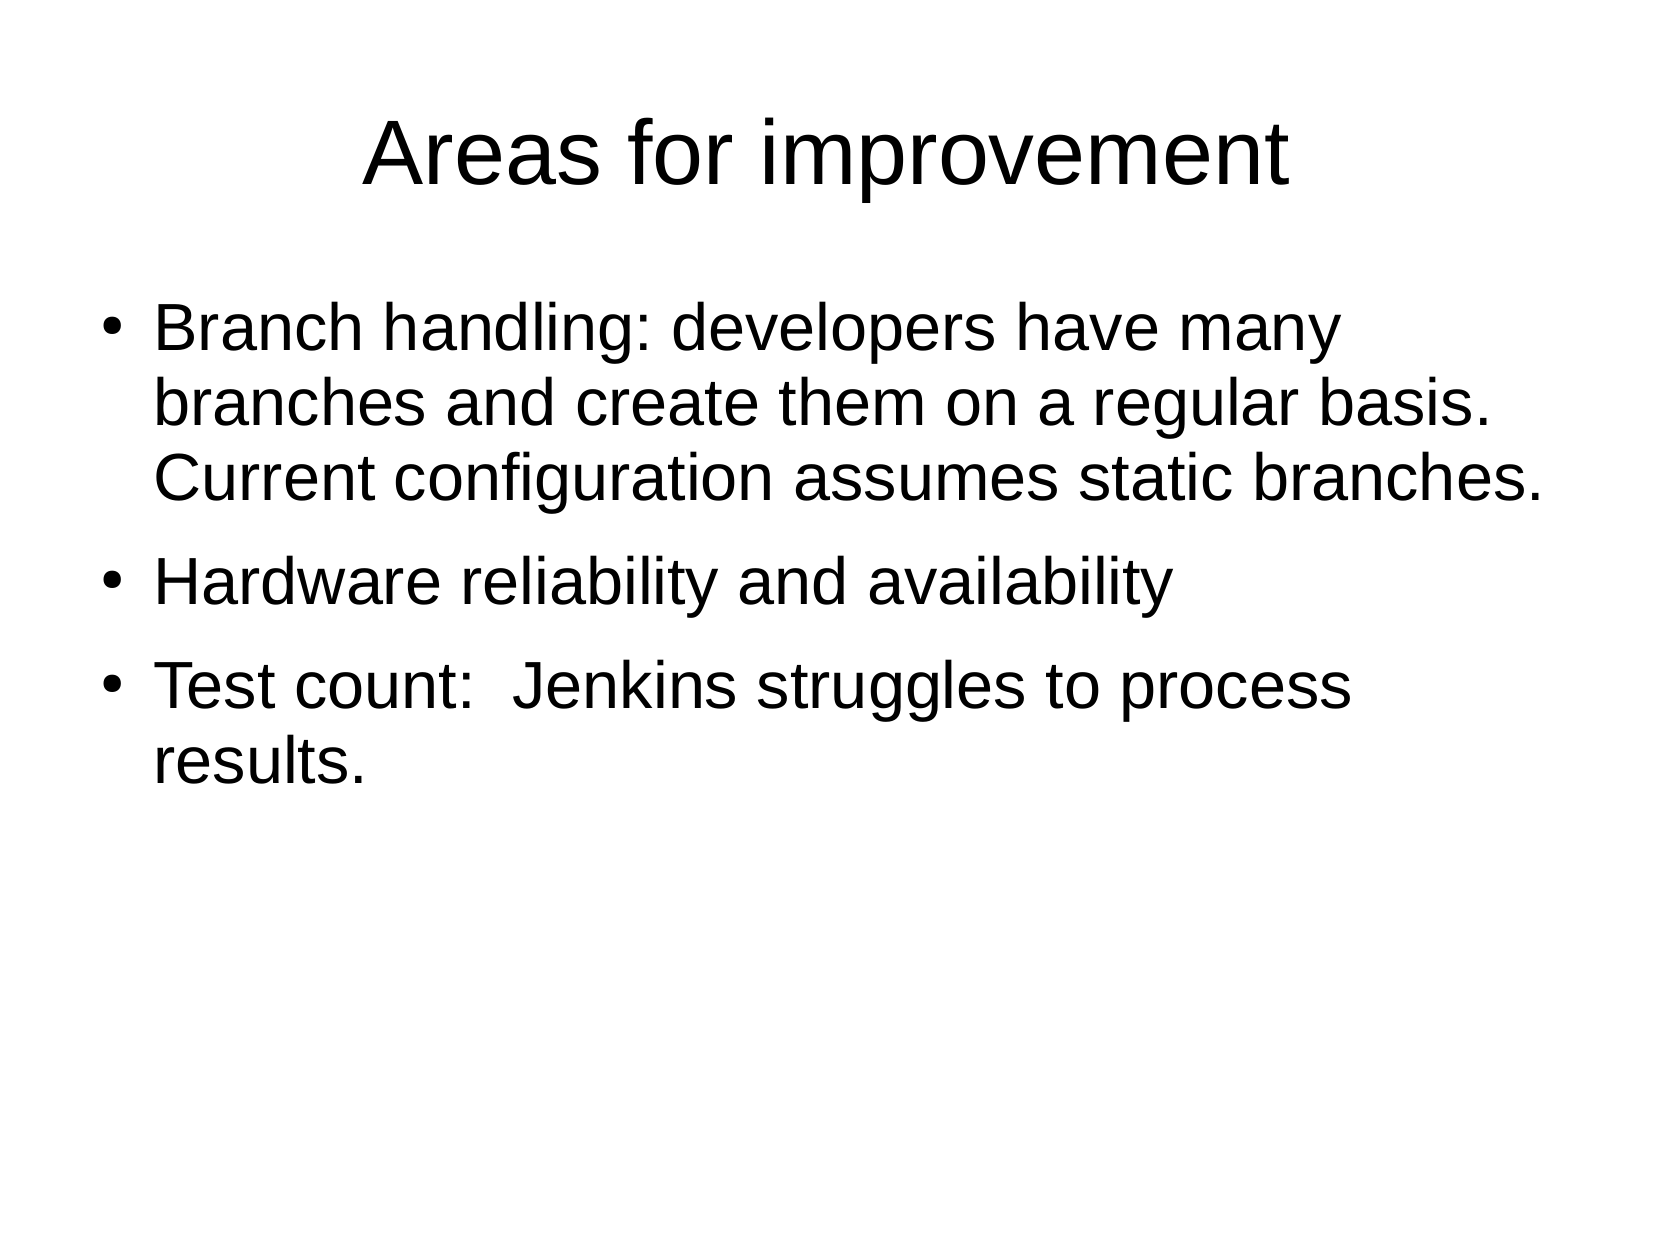

# Areas for improvement
Branch handling: developers have many branches and create them on a regular basis. Current configuration assumes static branches.
Hardware reliability and availability
Test count: Jenkins struggles to process results.